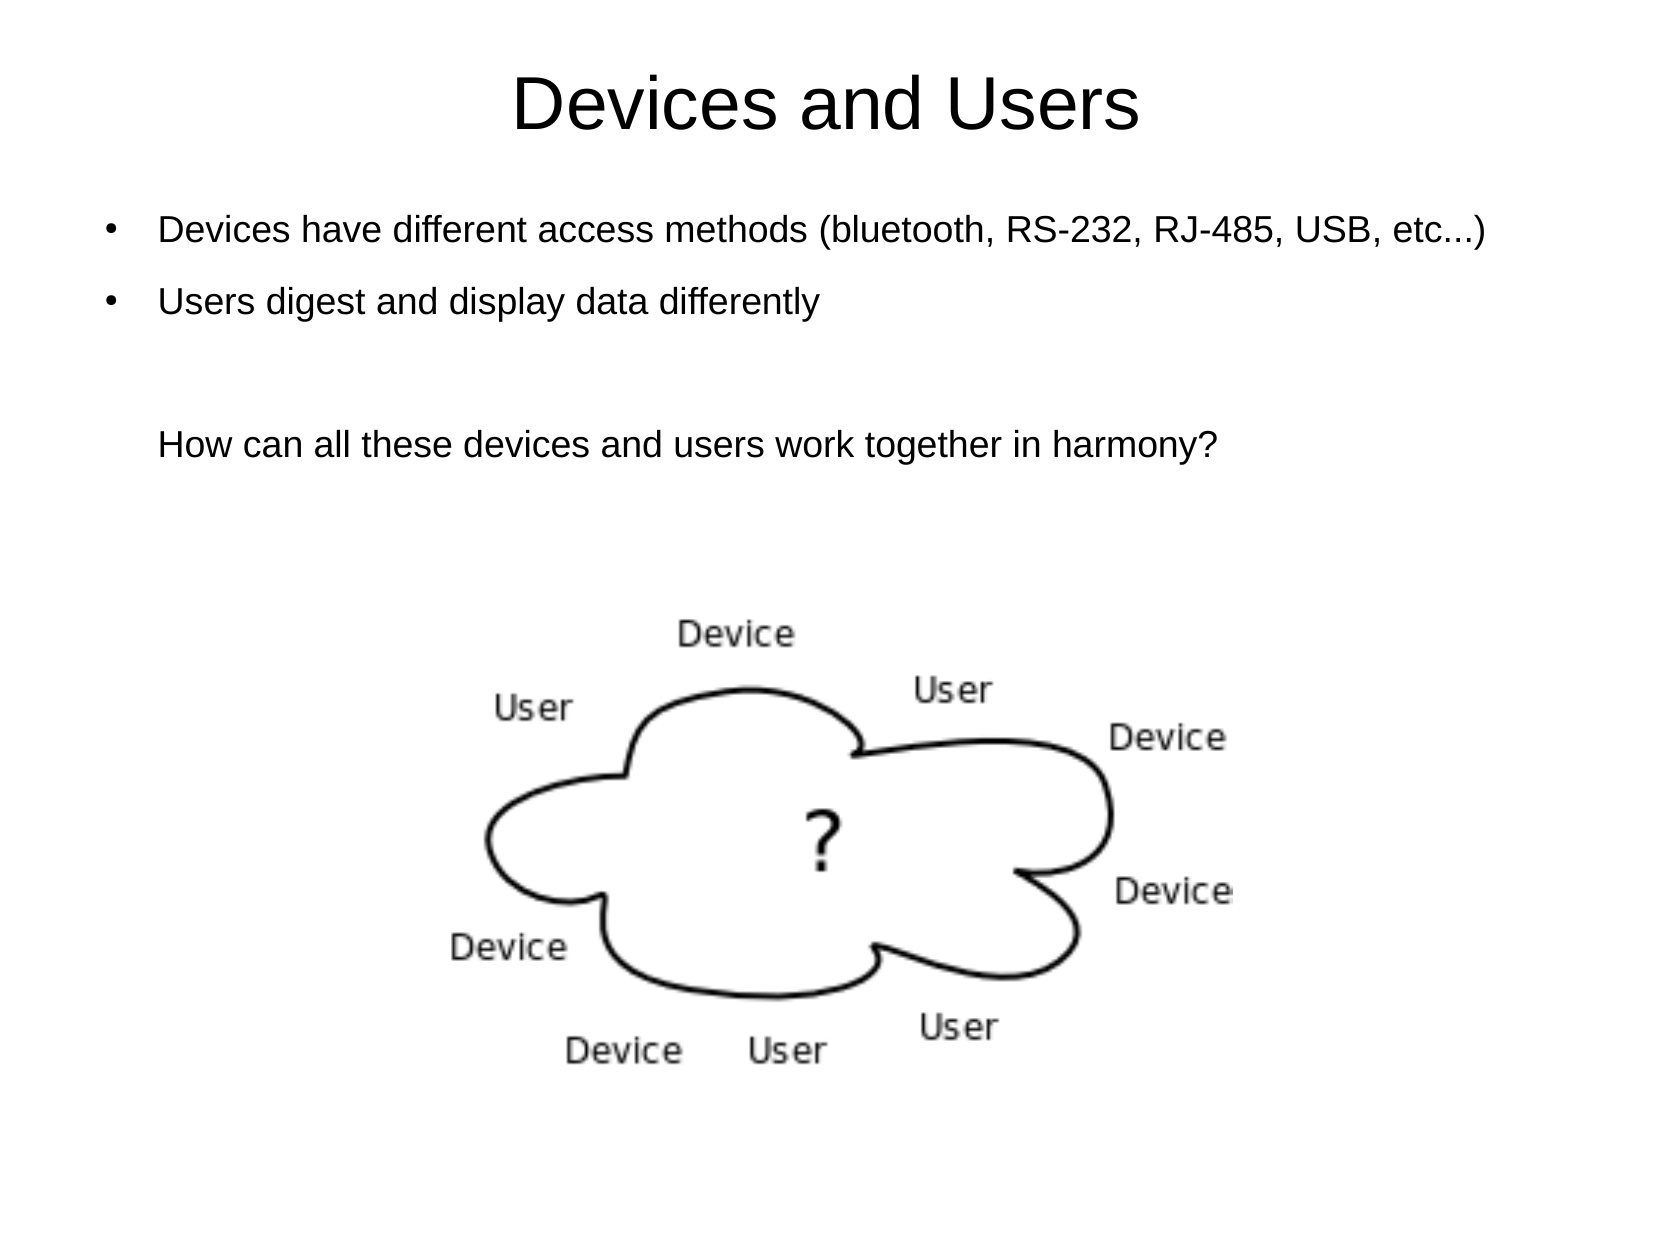

# Devices and Users
Devices have different access methods (bluetooth, RS-232, RJ-485, USB, etc...)
Users digest and display data differently
How can all these devices and users work together in harmony?